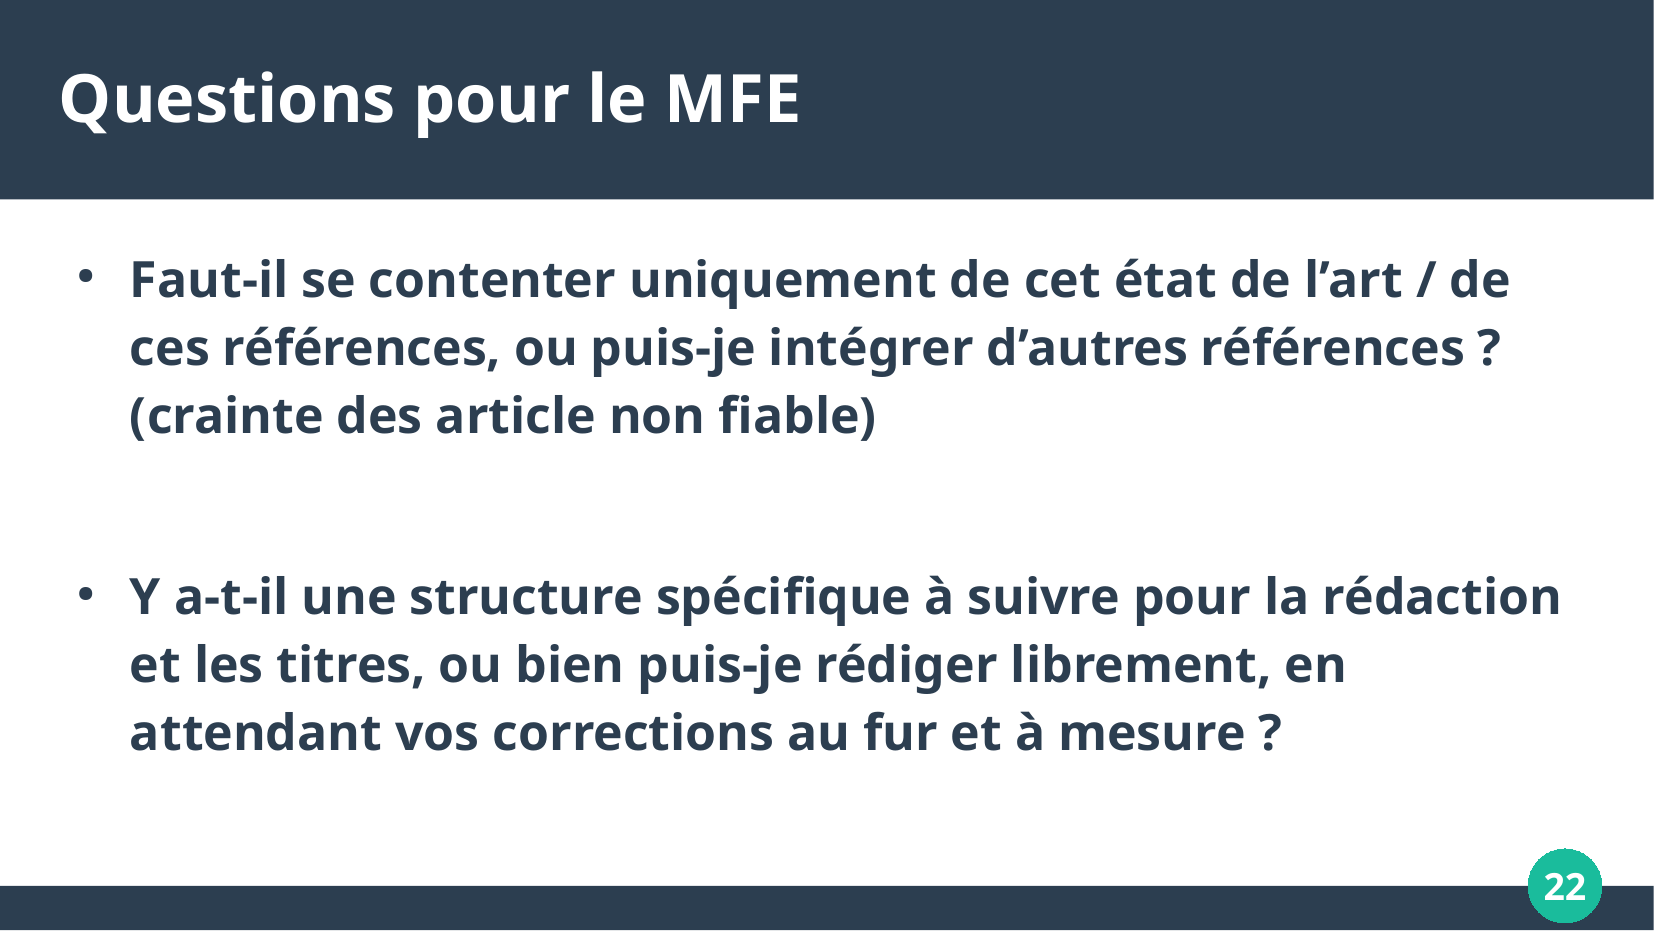

# Questions pour le MFE
Faut-il se contenter uniquement de cet état de l’art / de ces références, ou puis-je intégrer d’autres références ? (crainte des article non fiable)
Y a-t-il une structure spécifique à suivre pour la rédaction et les titres, ou bien puis-je rédiger librement, en attendant vos corrections au fur et à mesure ?
22